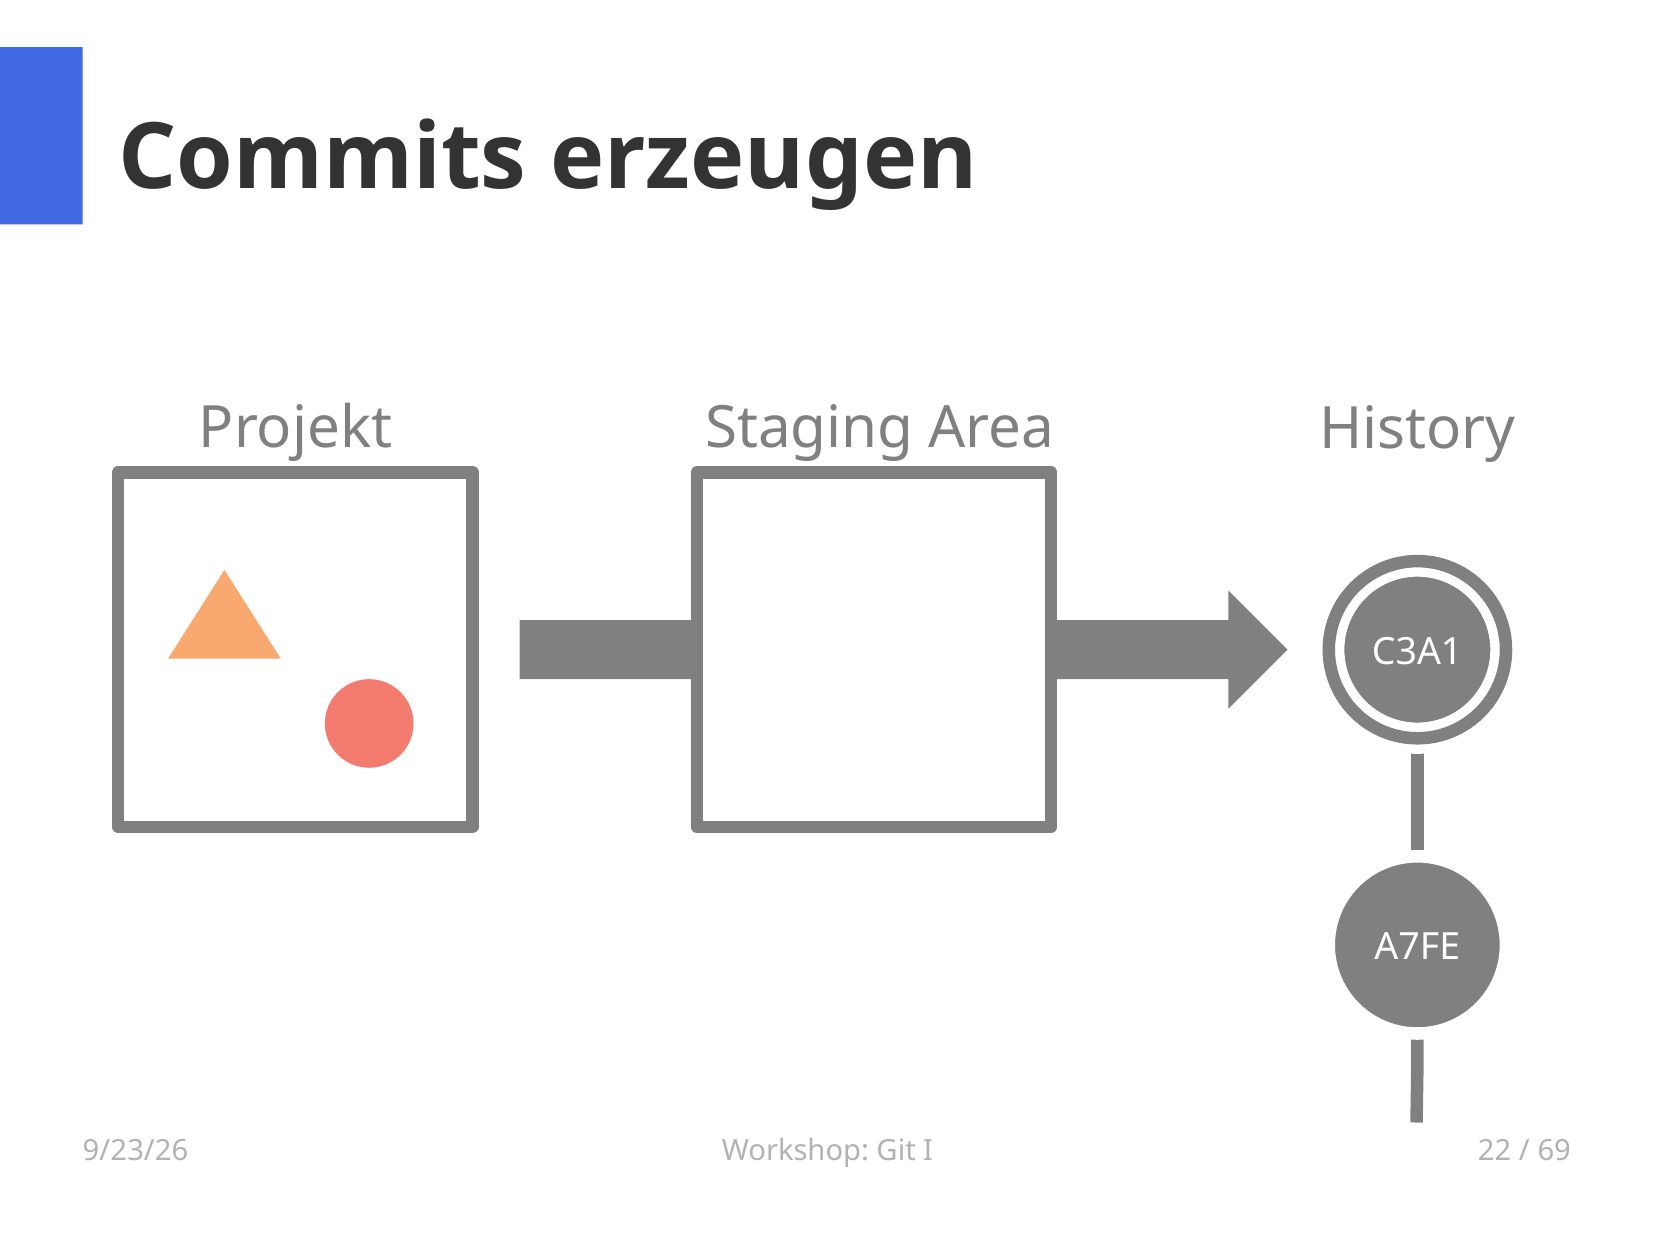

# Commits erzeugen
Projekt
Staging Area
History
C3A1
A7FE